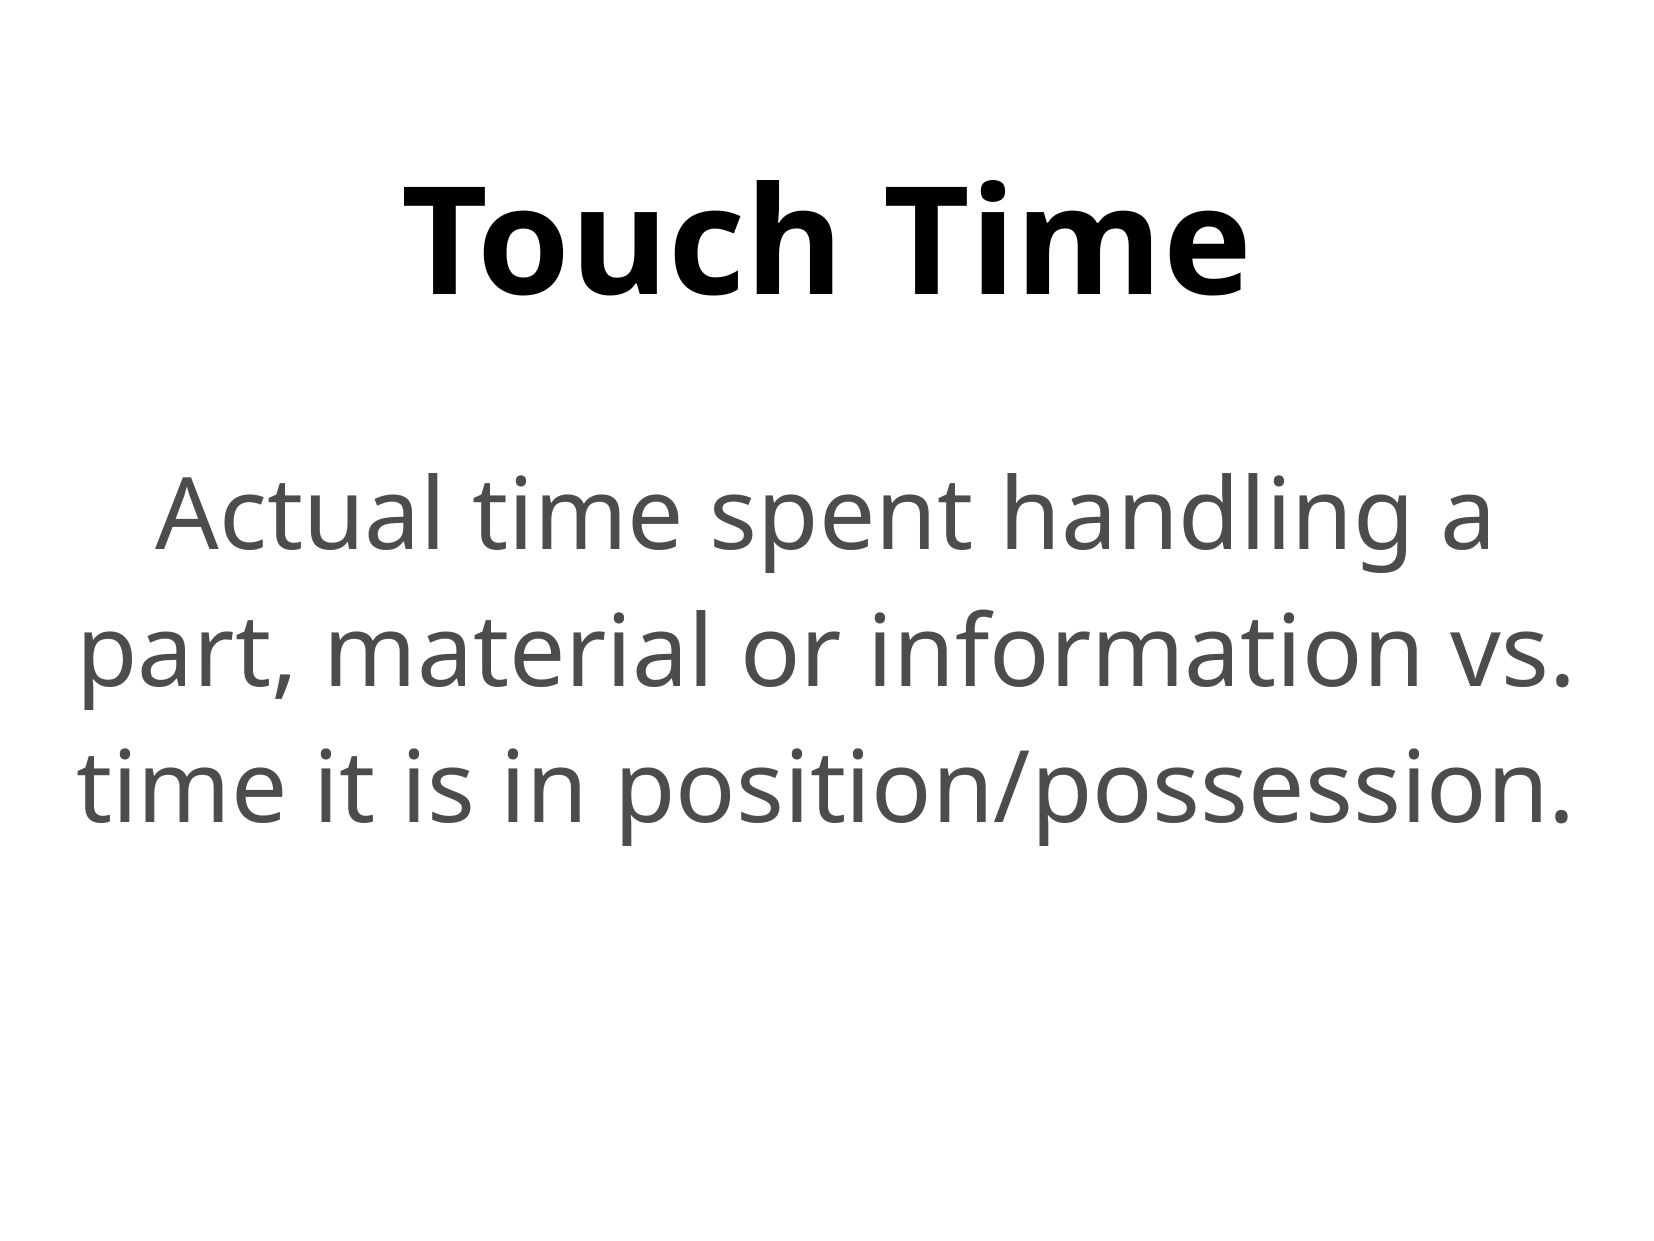

# Touch Time
Actual time spent handling a part, material or information vs. time it is in position/possession.